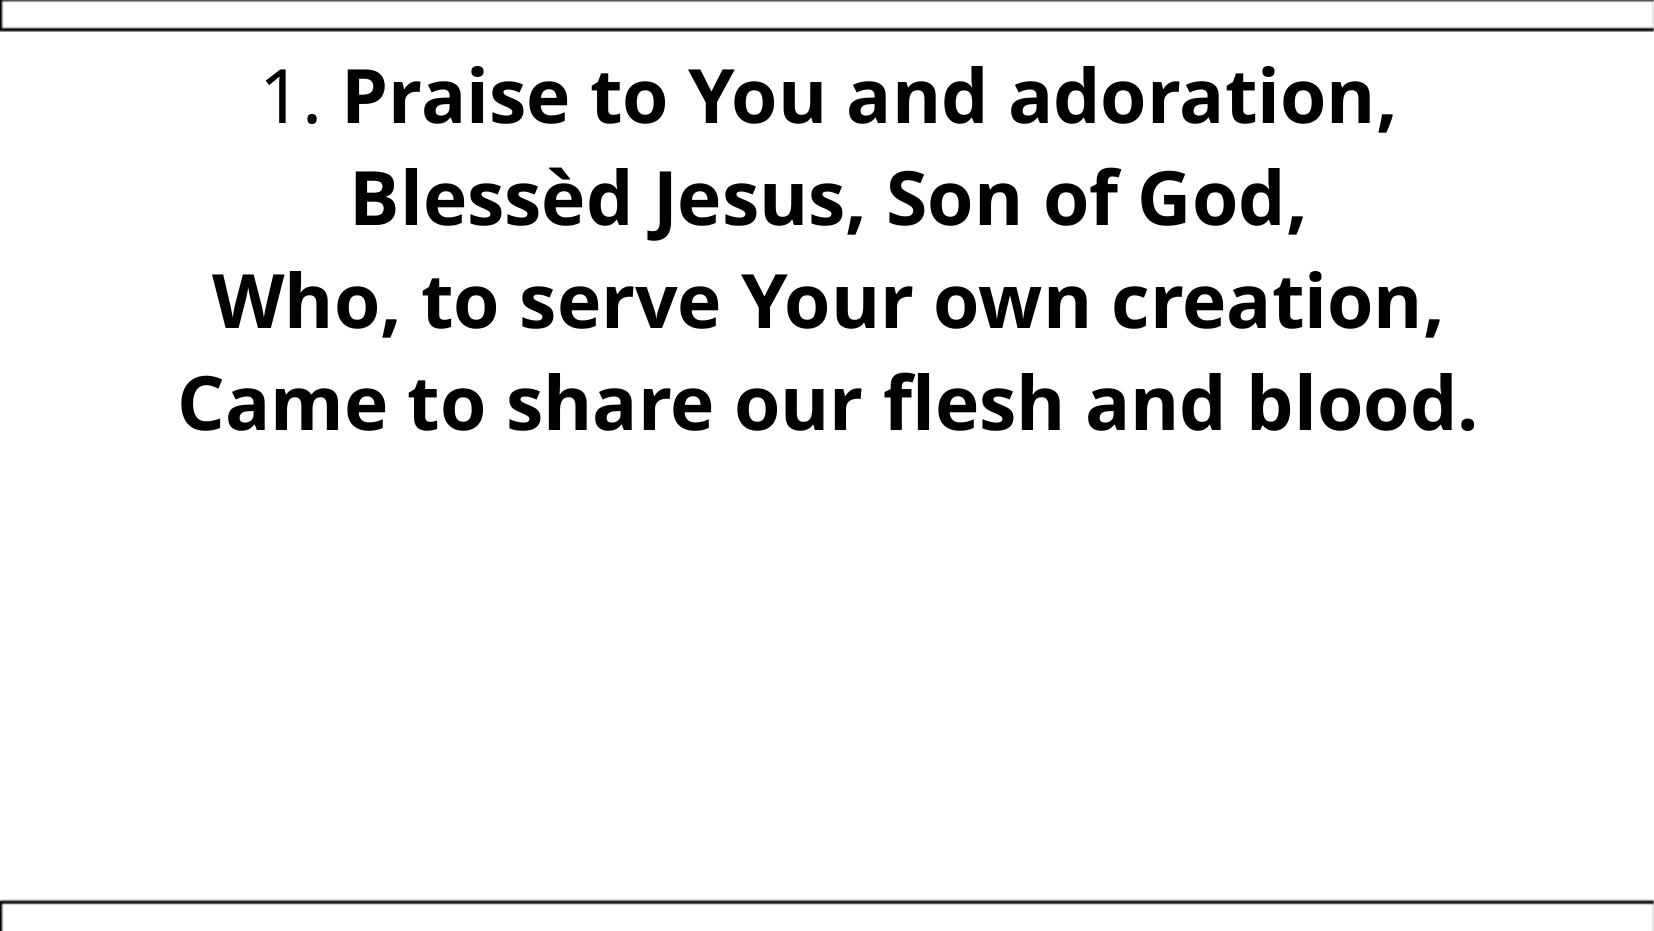

1. Praise to You and adoration,
Blessèd Jesus, Son of God,
Who, to serve Your own creation,
Came to share our flesh and blood.